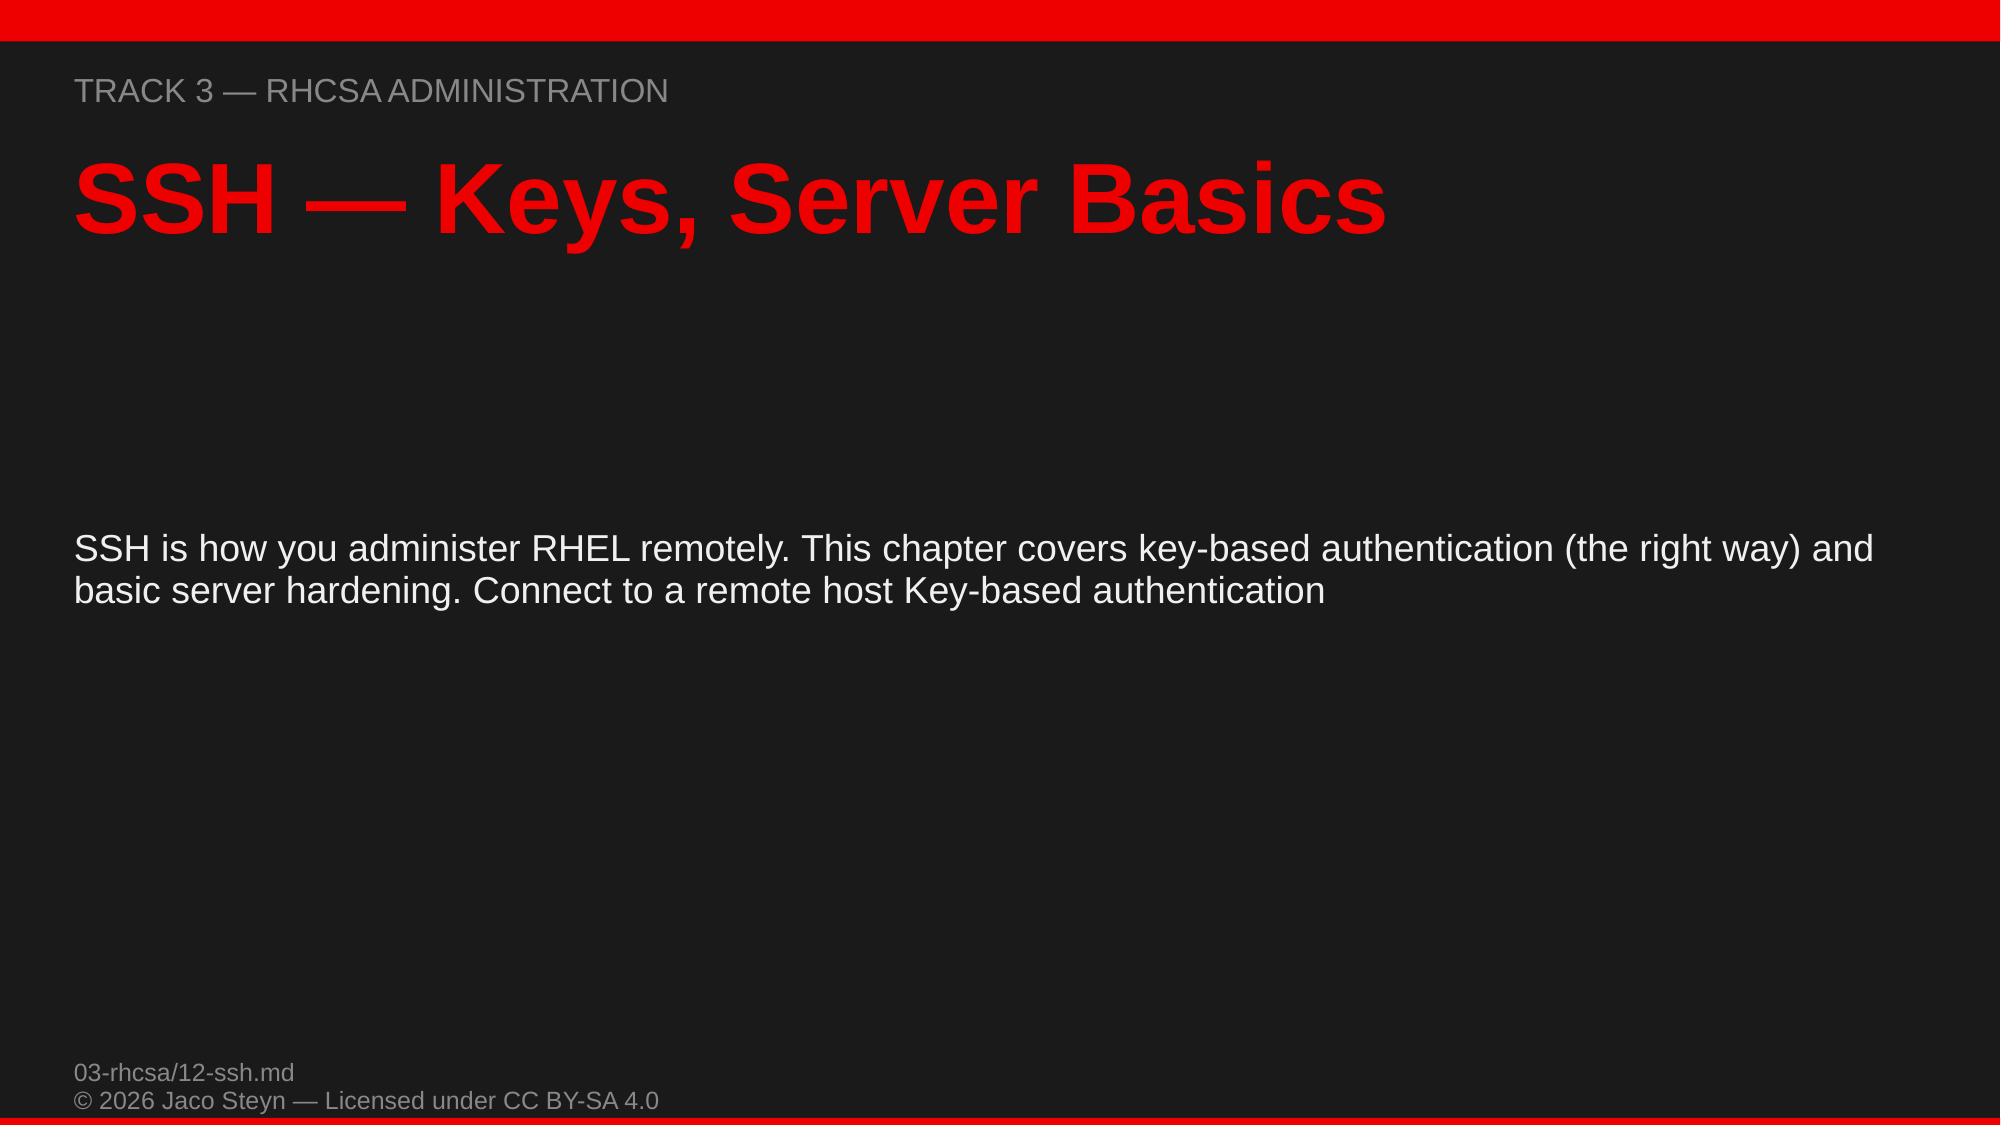

TRACK 3 — RHCSA ADMINISTRATION
SSH — Keys, Server Basics
SSH is how you administer RHEL remotely. This chapter covers key-based authentication (the right way) and basic server hardening. Connect to a remote host Key-based authentication
03-rhcsa/12-ssh.md
© 2026 Jaco Steyn — Licensed under CC BY-SA 4.0